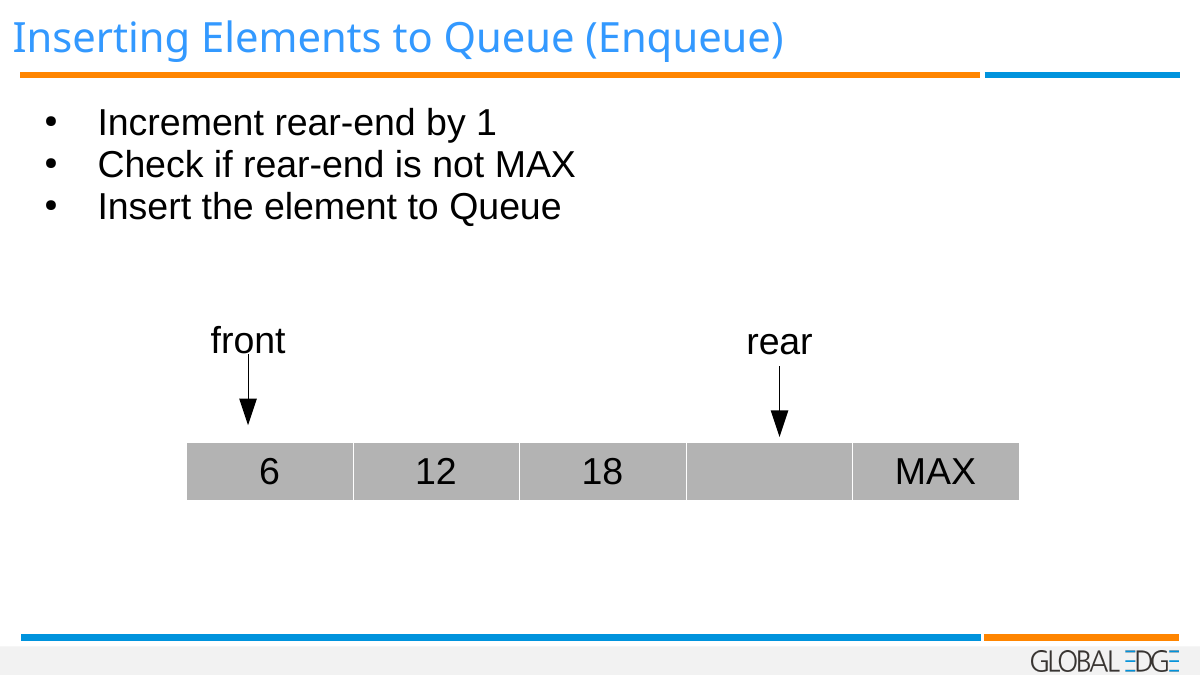

# Inserting Elements to Queue (Enqueue)
Increment rear-end by 1
Check if rear-end is not MAX
Insert the element to Queue
front
rear
| 6 | 12 | 18 | | MAX |
| --- | --- | --- | --- | --- |